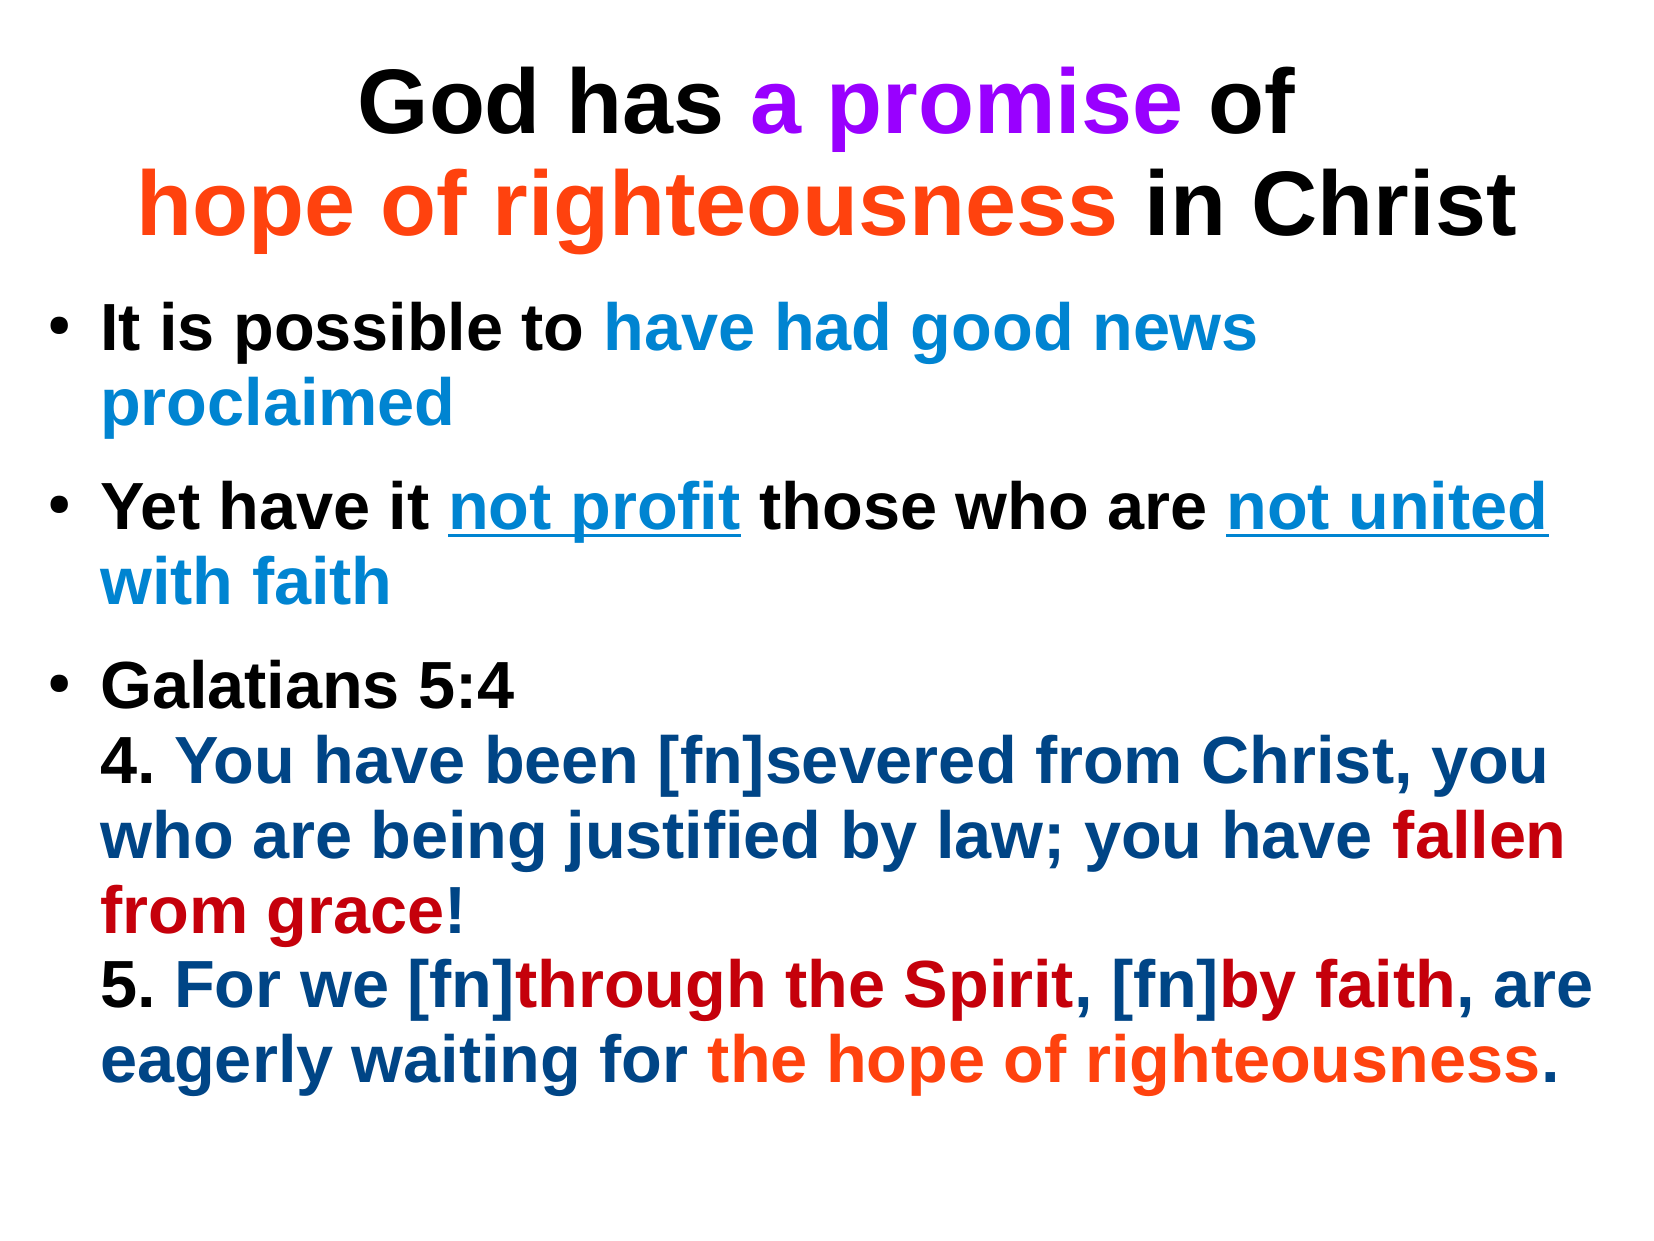

# God has a promise of hope of righteousness in Christ
It is possible to have had good news proclaimed
Yet have it not profit those who are not united with faith
Galatians 5:4
4. You have been [fn]severed from Christ, you who are being justified by law; you have fallen from grace!
5. For we [fn]through the Spirit, [fn]by faith, are eagerly waiting for the hope of righteousness.